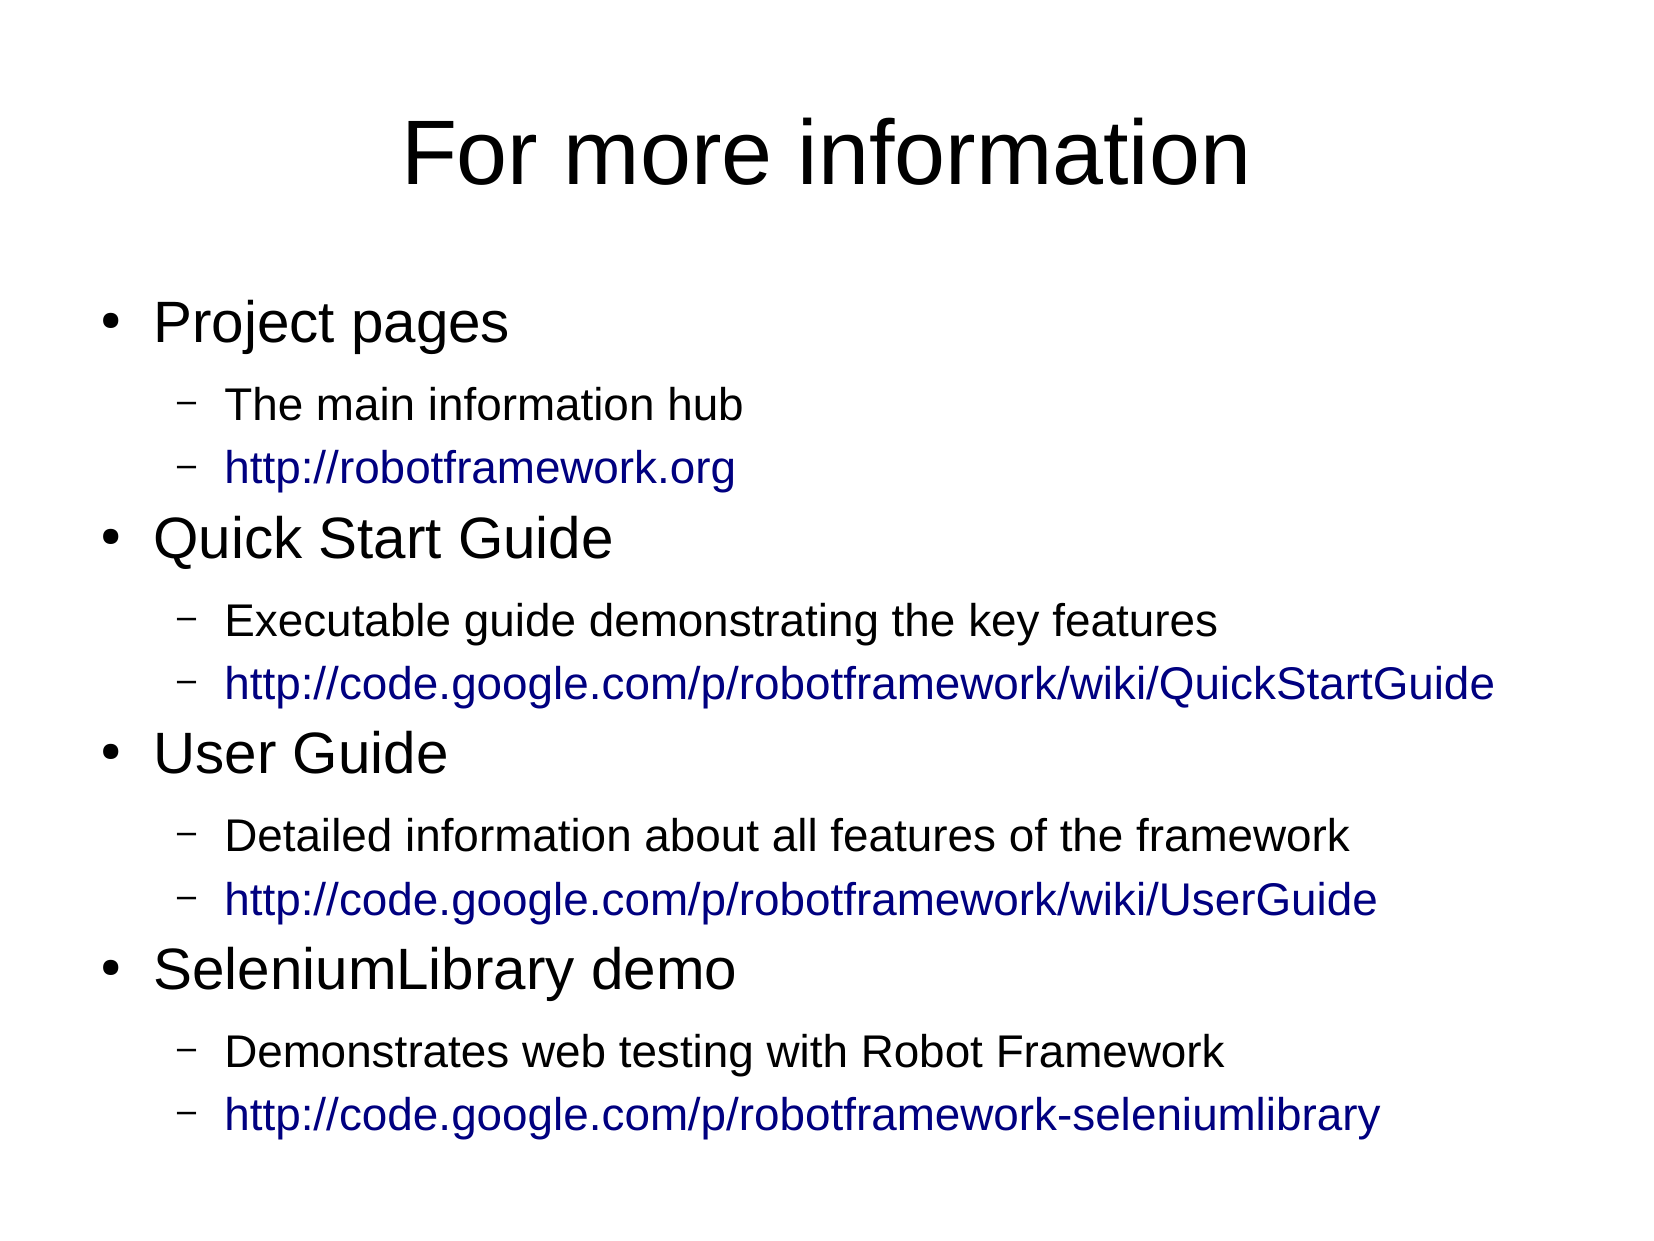

# For more information
Project pages
The main information hub
http://robotframework.org
Quick Start Guide
Executable guide demonstrating the key features
http://code.google.com/p/robotframework/wiki/QuickStartGuide
User Guide
Detailed information about all features of the framework
http://code.google.com/p/robotframework/wiki/UserGuide
SeleniumLibrary demo
Demonstrates web testing with Robot Framework
http://code.google.com/p/robotframework-seleniumlibrary